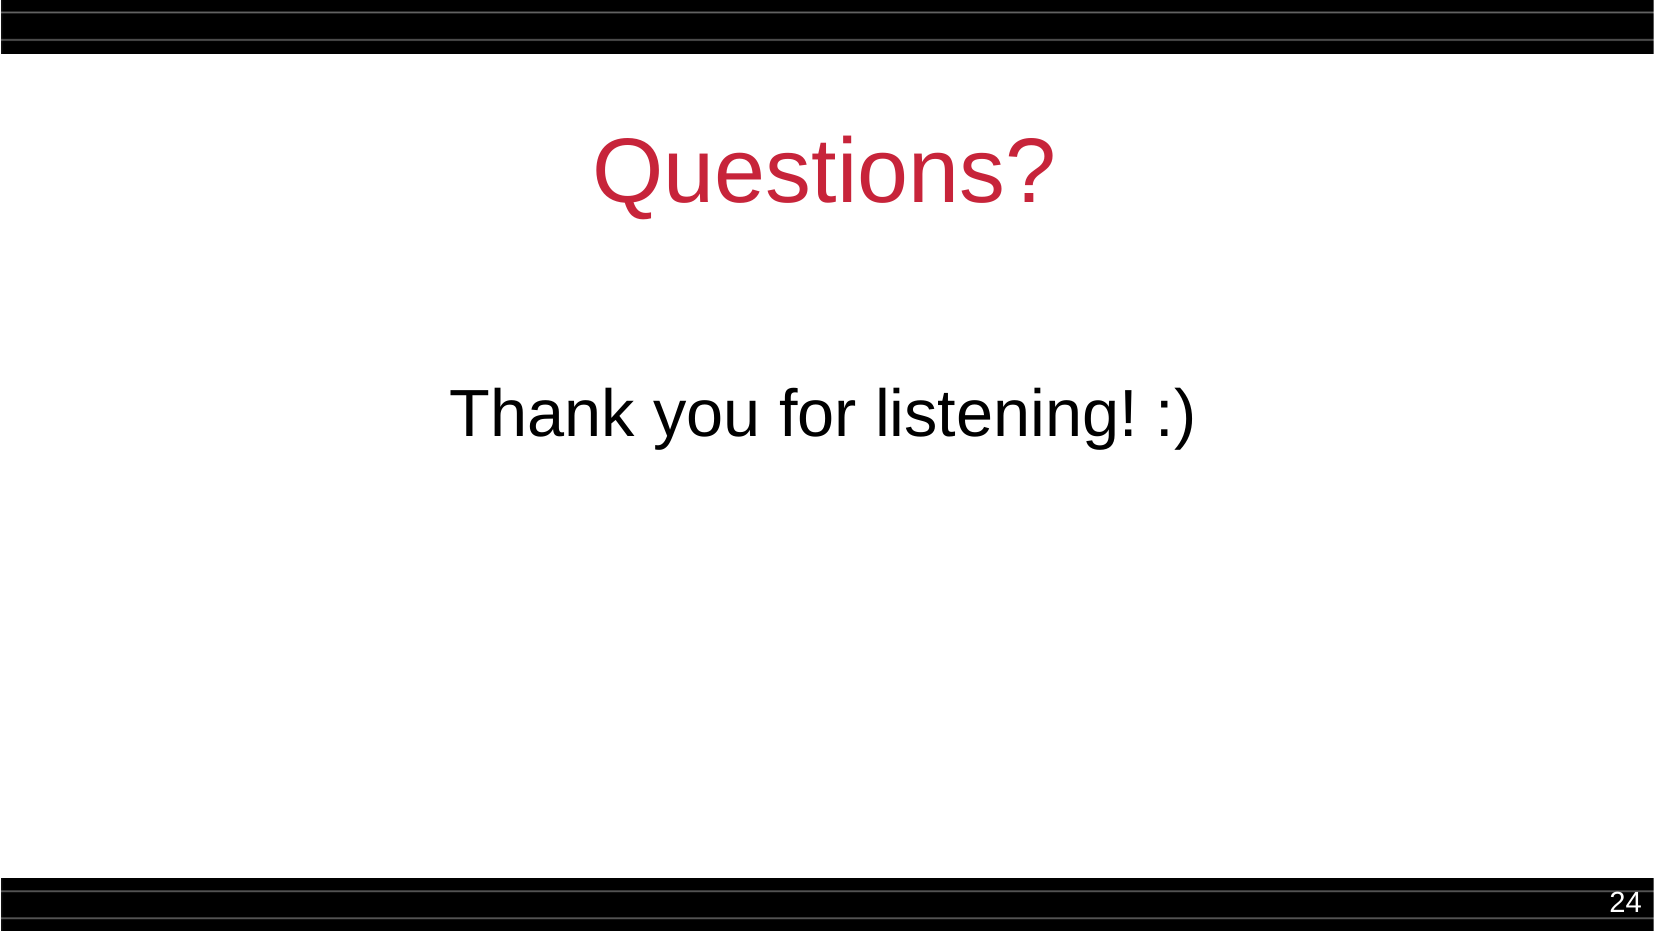

# Questions?
 Thank you for listening! :)